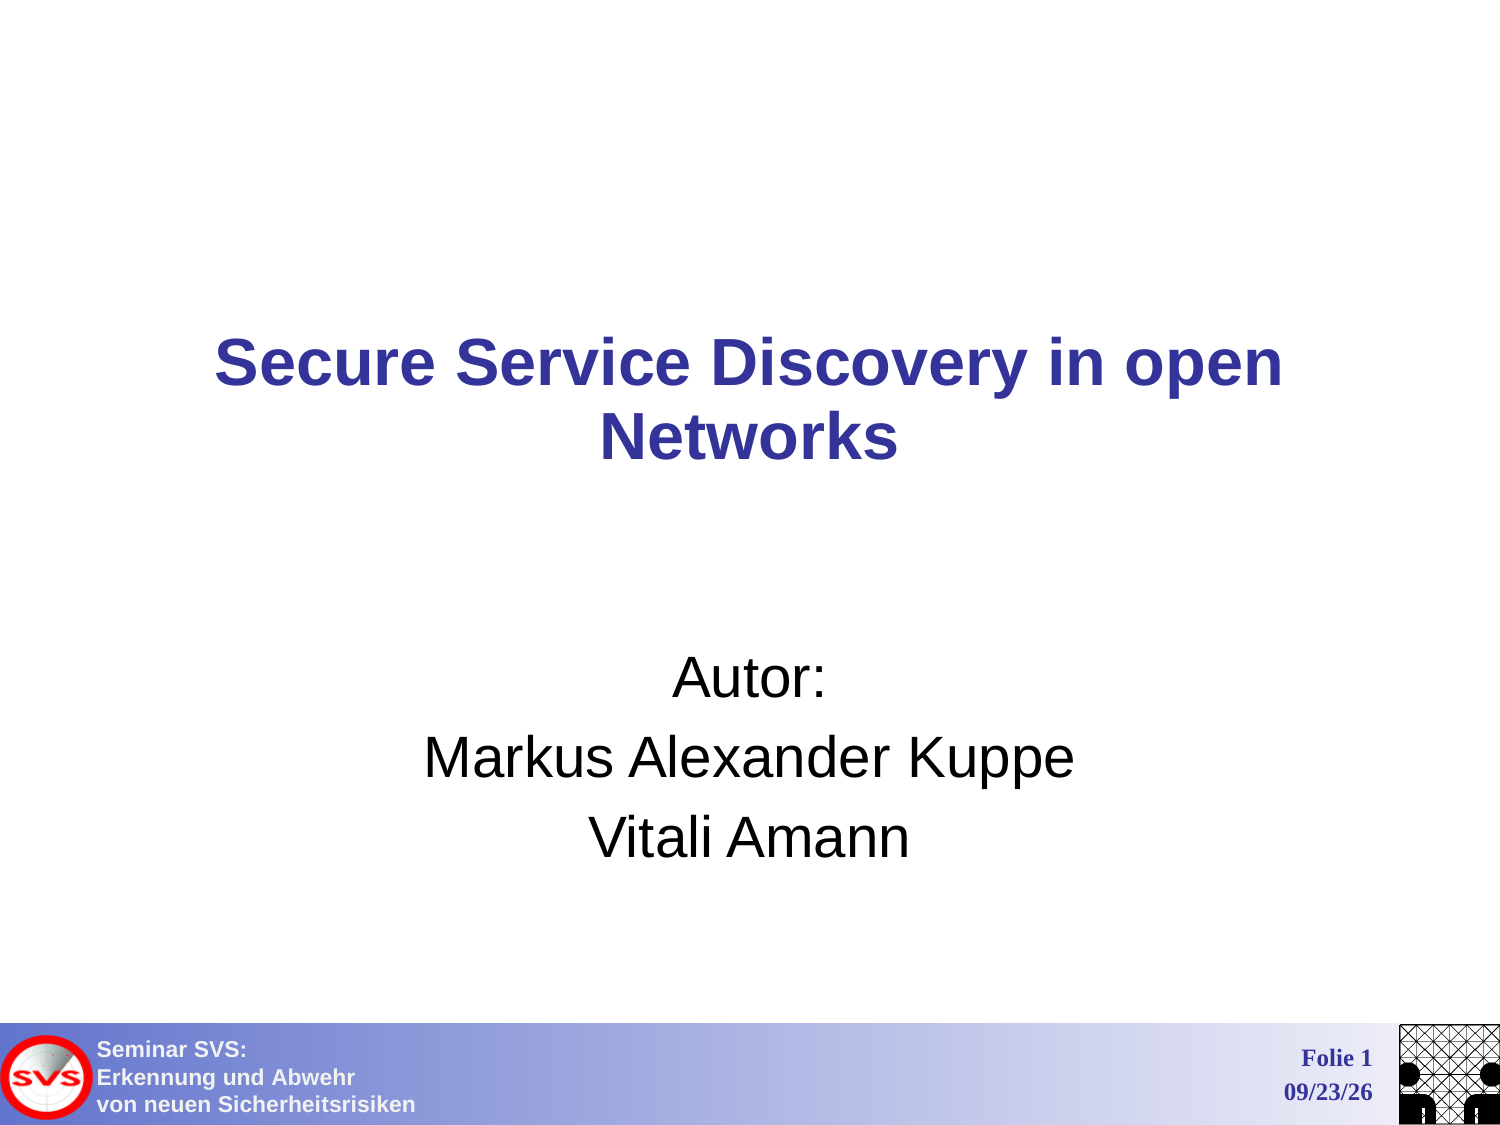

# Secure Service Discovery in open Networks
Autor:
Markus Alexander Kuppe
Vitali Amann
1